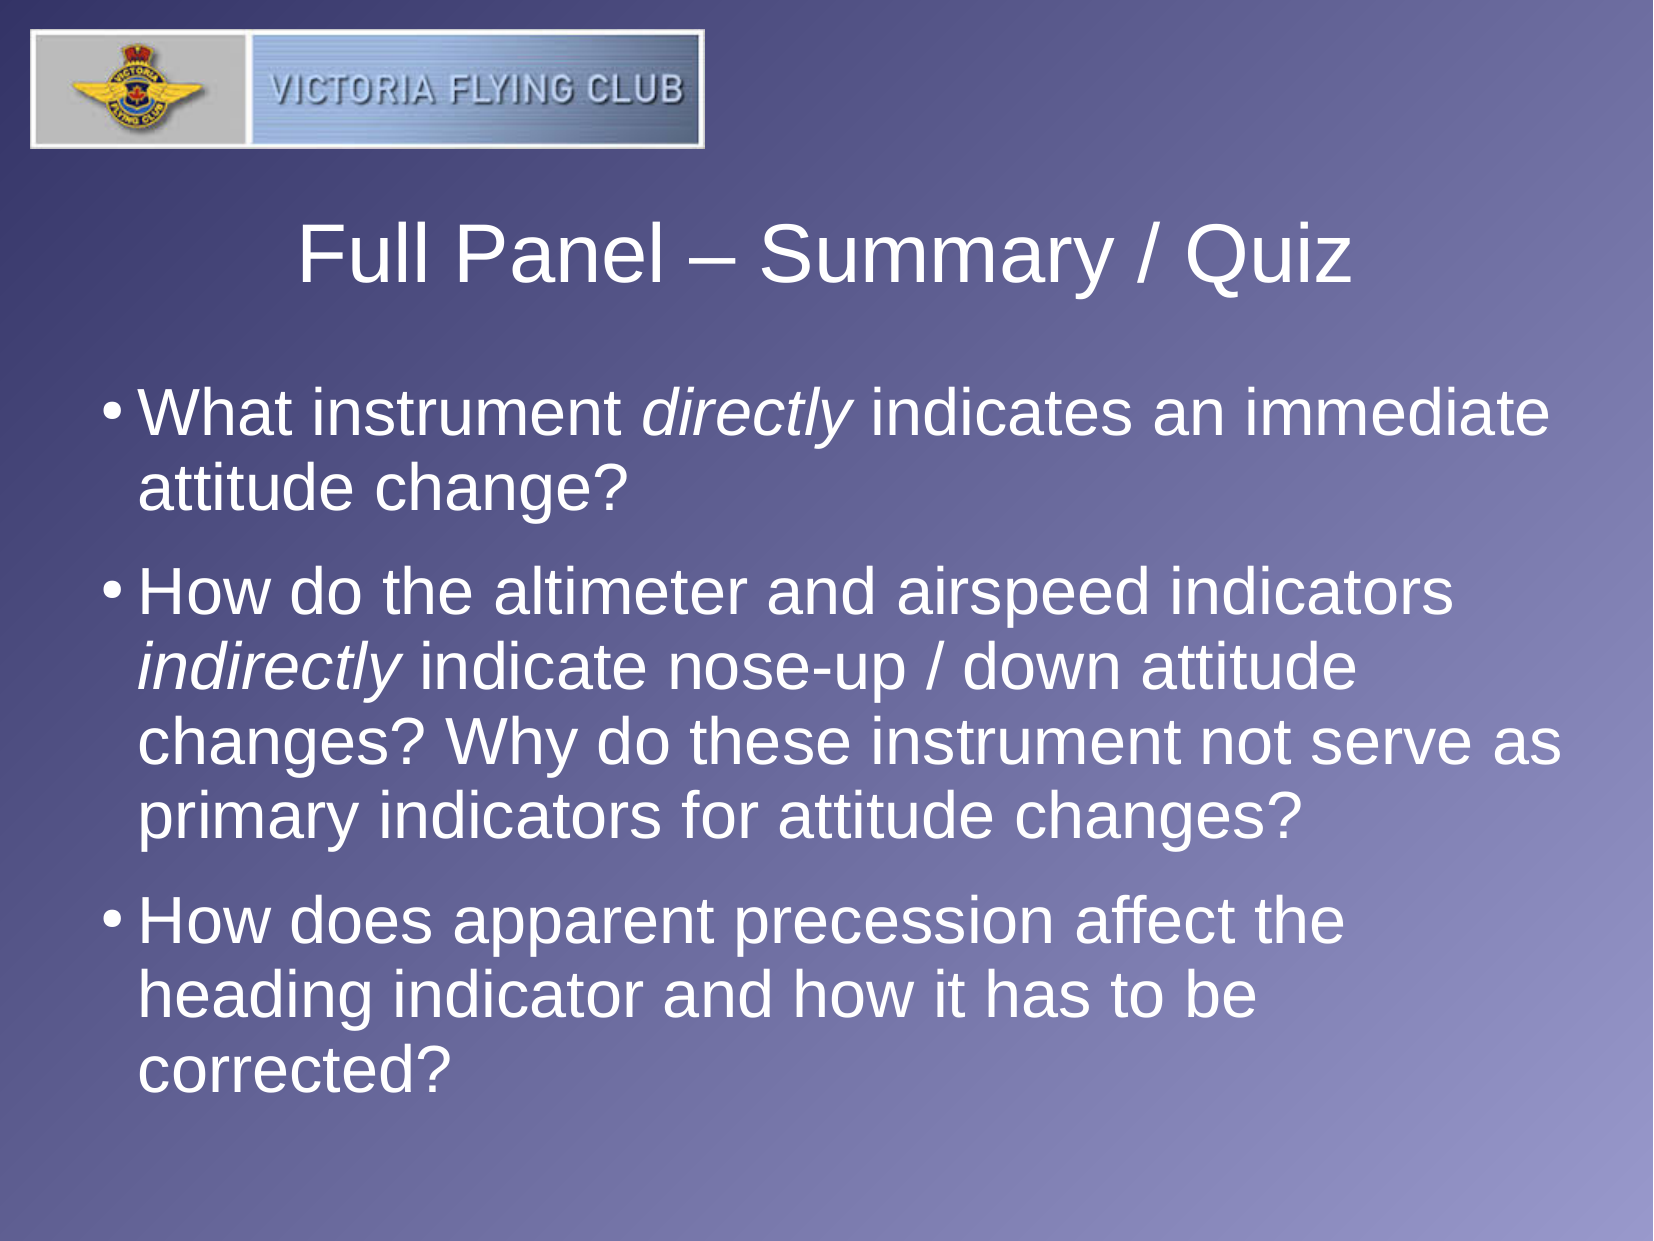

# Full Panel – Summary / Quiz
What instrument directly indicates an immediate attitude change?
How do the altimeter and airspeed indicators indirectly indicate nose-up / down attitude changes? Why do these instrument not serve as primary indicators for attitude changes?
How does apparent precession affect the heading indicator and how it has to be corrected?